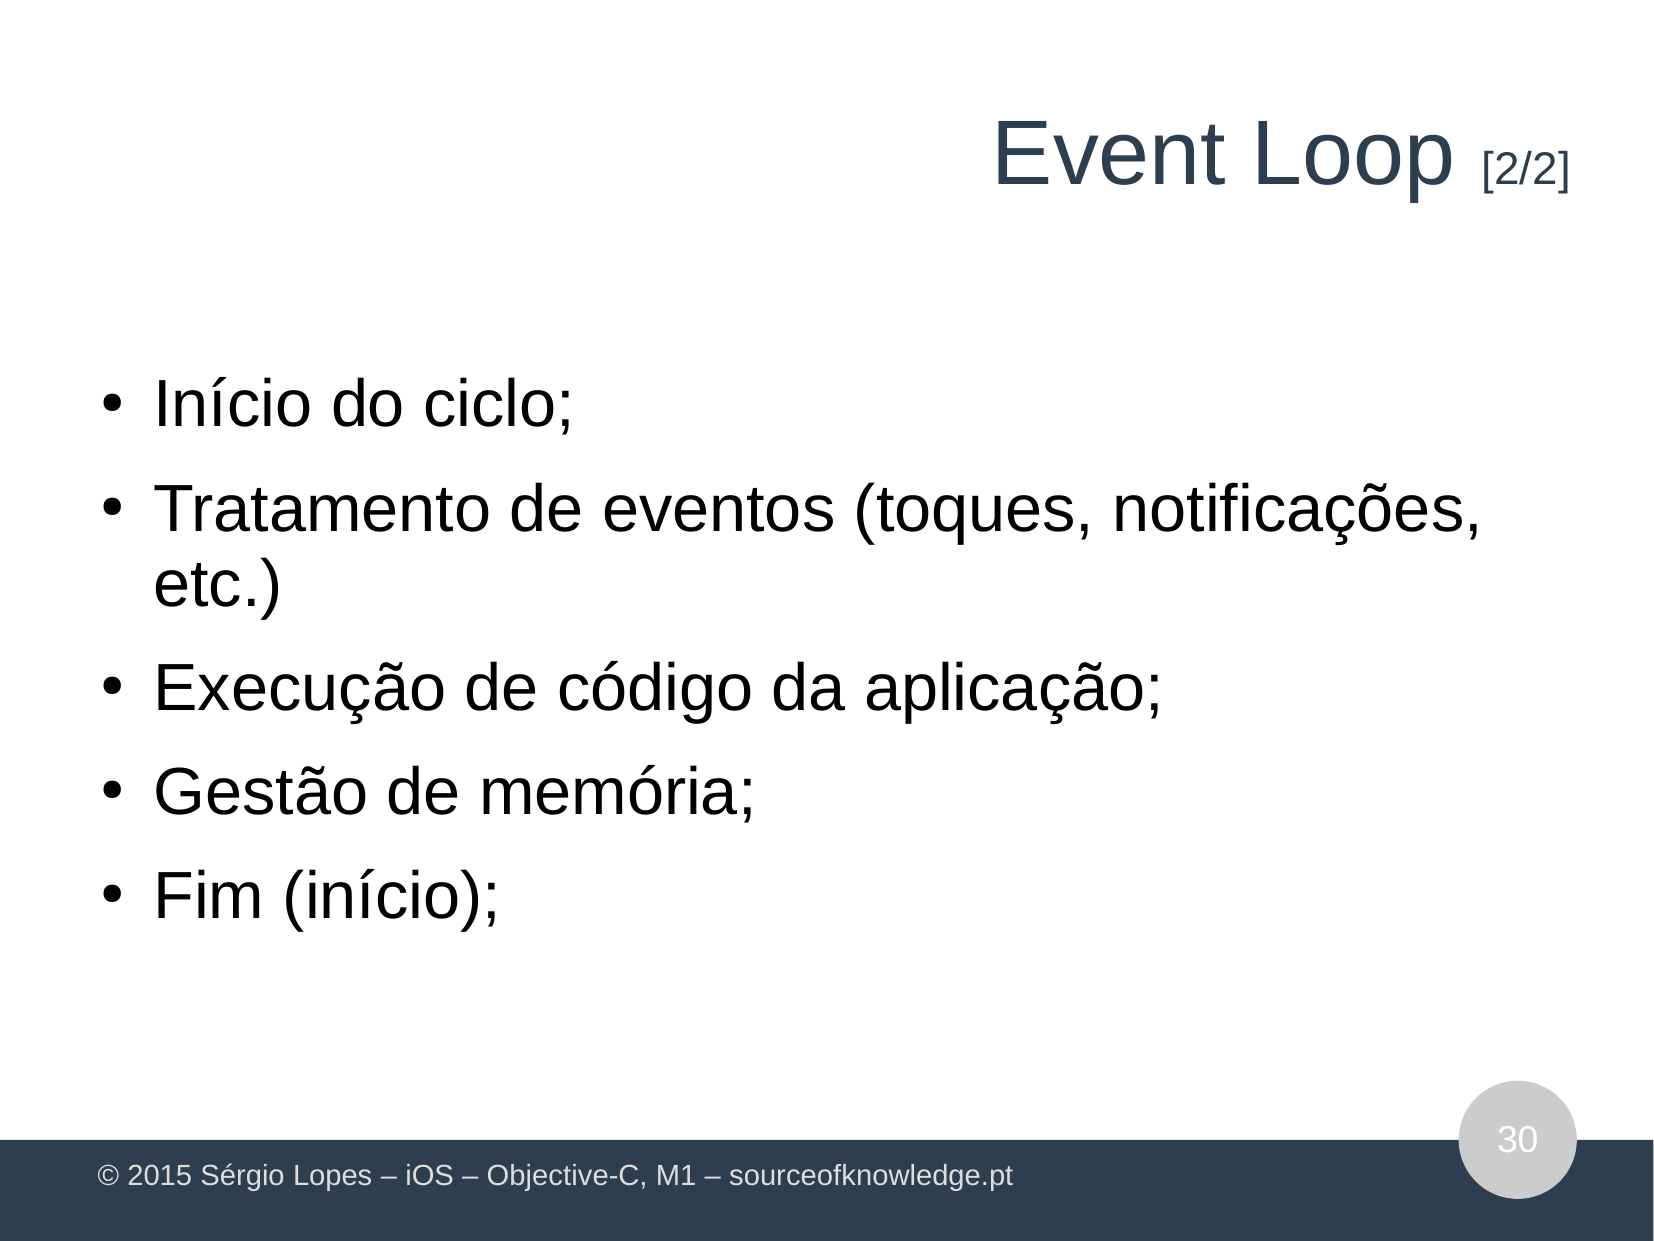

# Event Loop [2/2]
Início do ciclo;
Tratamento de eventos (toques, notificações, etc.)
Execução de código da aplicação;
Gestão de memória;
Fim (início);
30
© 2015 Sérgio Lopes – iOS – Objective-C, M1 – sourceofknowledge.pt